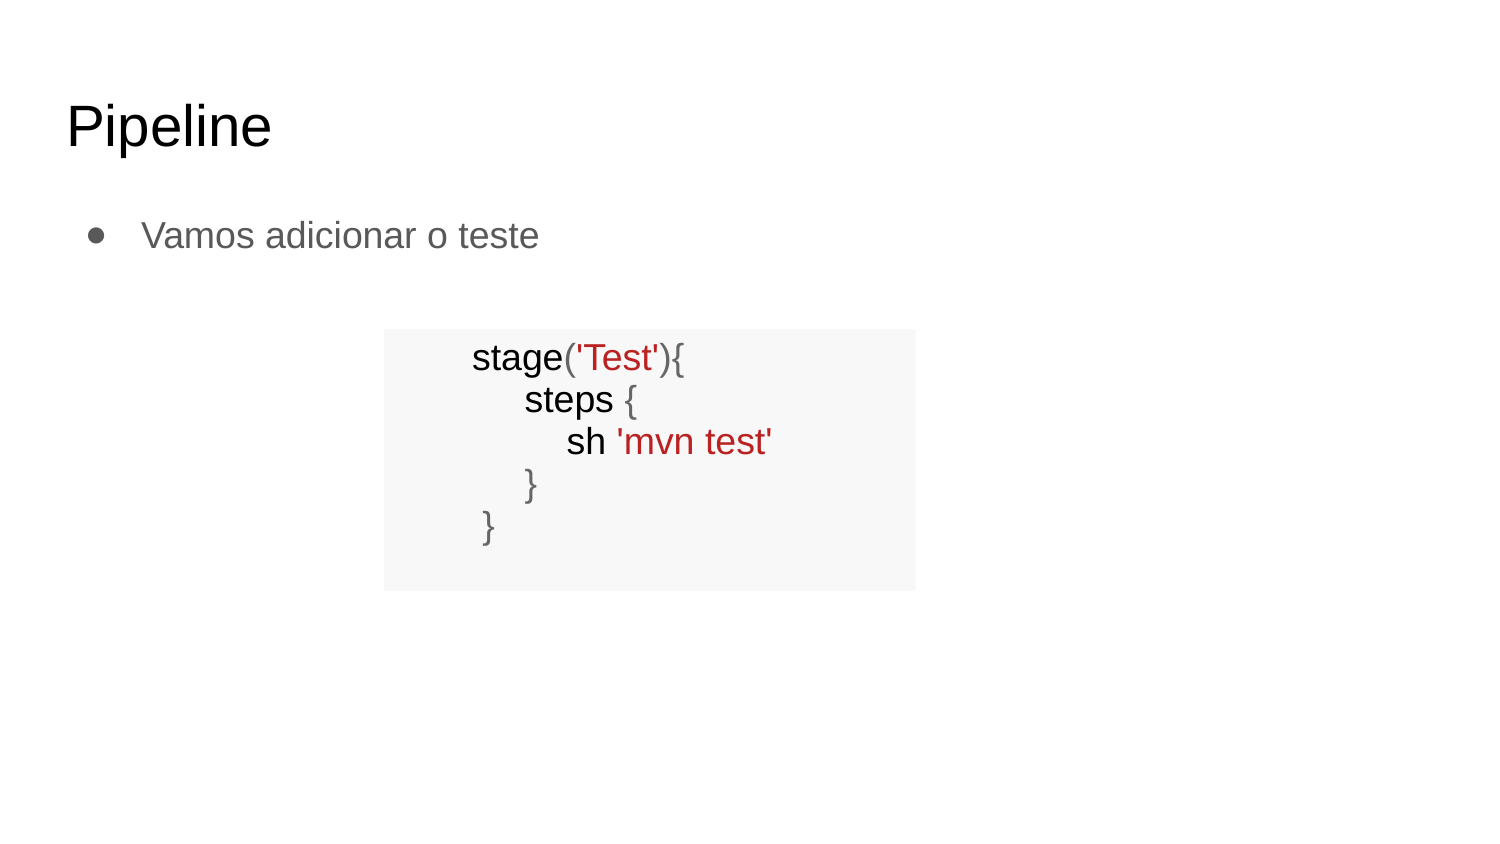

# Pipeline
Vamos adicionar o teste
 stage('Test'){
 steps {
 sh 'mvn test'
 }
 }